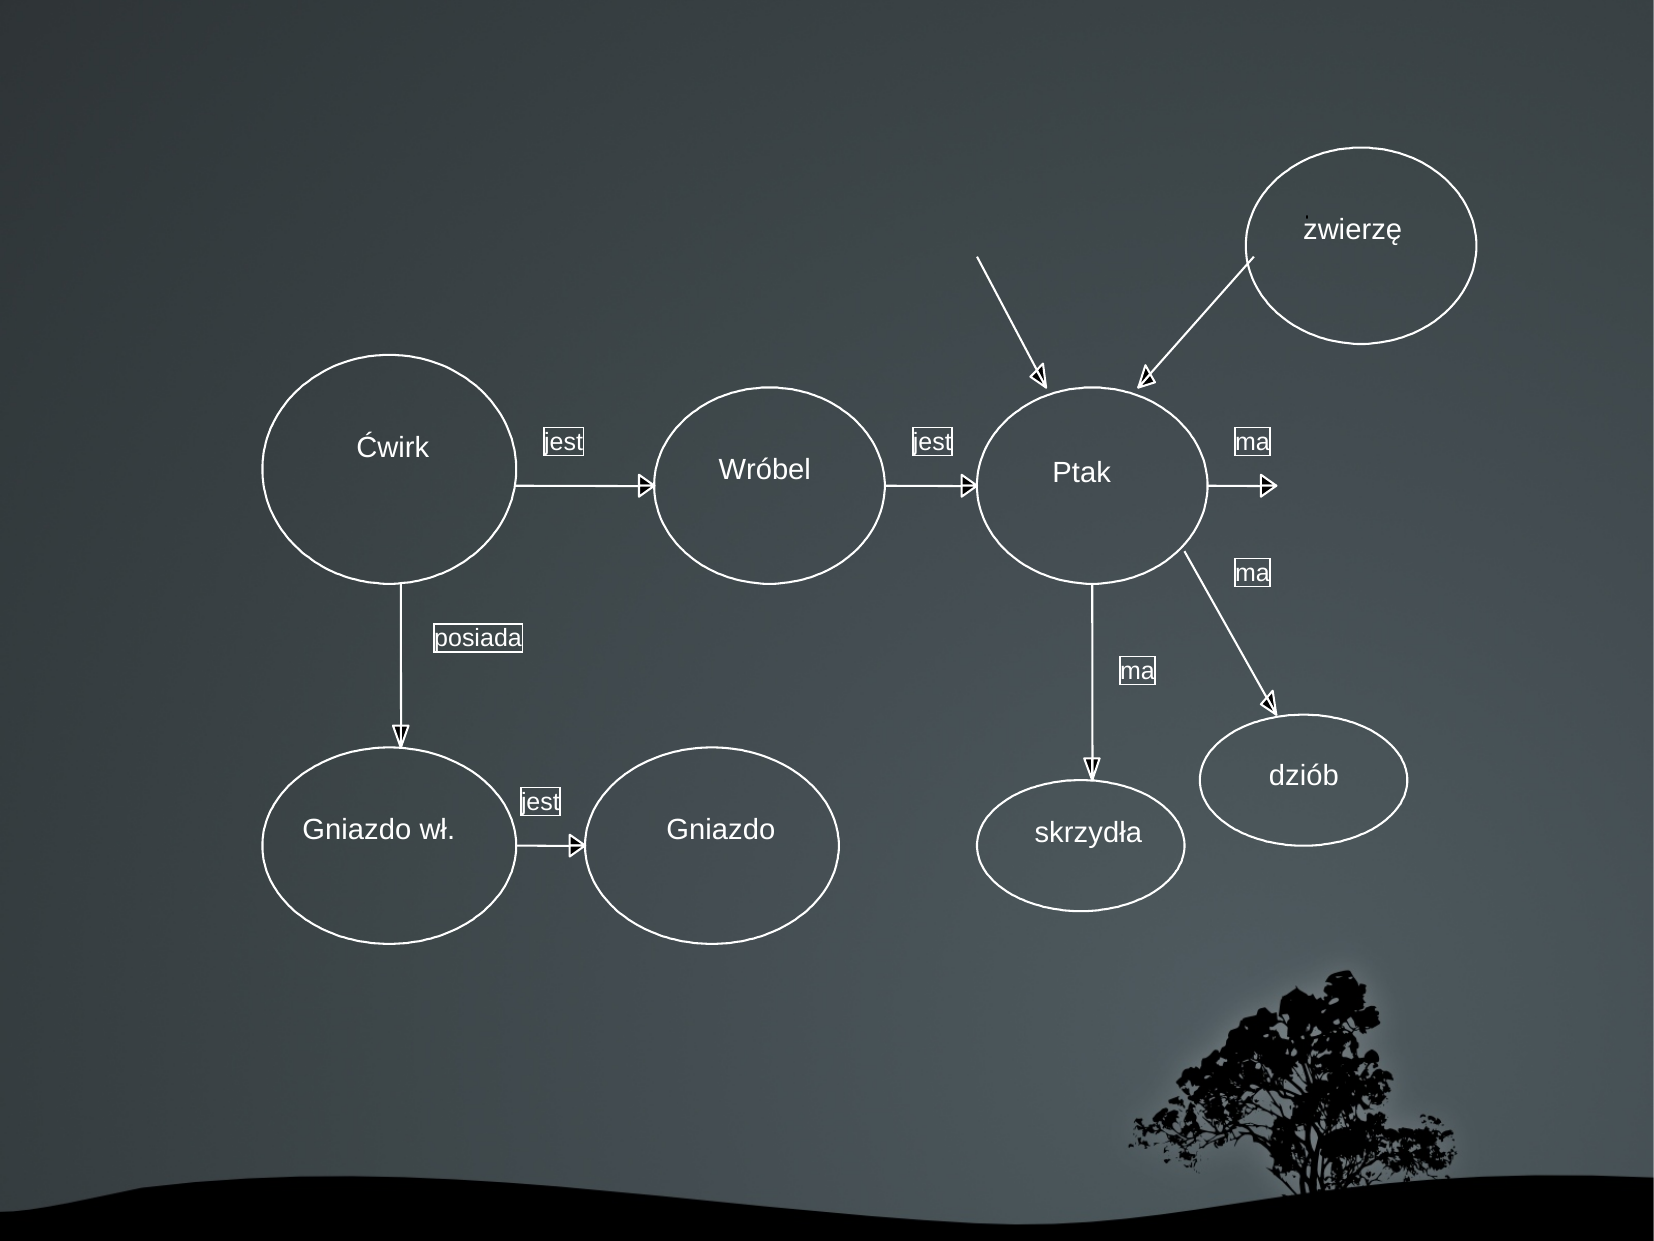

#
zwierzę
jest
jest
ma
 Ćwirk
Wróbel
Ptak
ma
posiada
ma
jest
Gniazdo wł.
Gniazdo
skrzydła
dziób